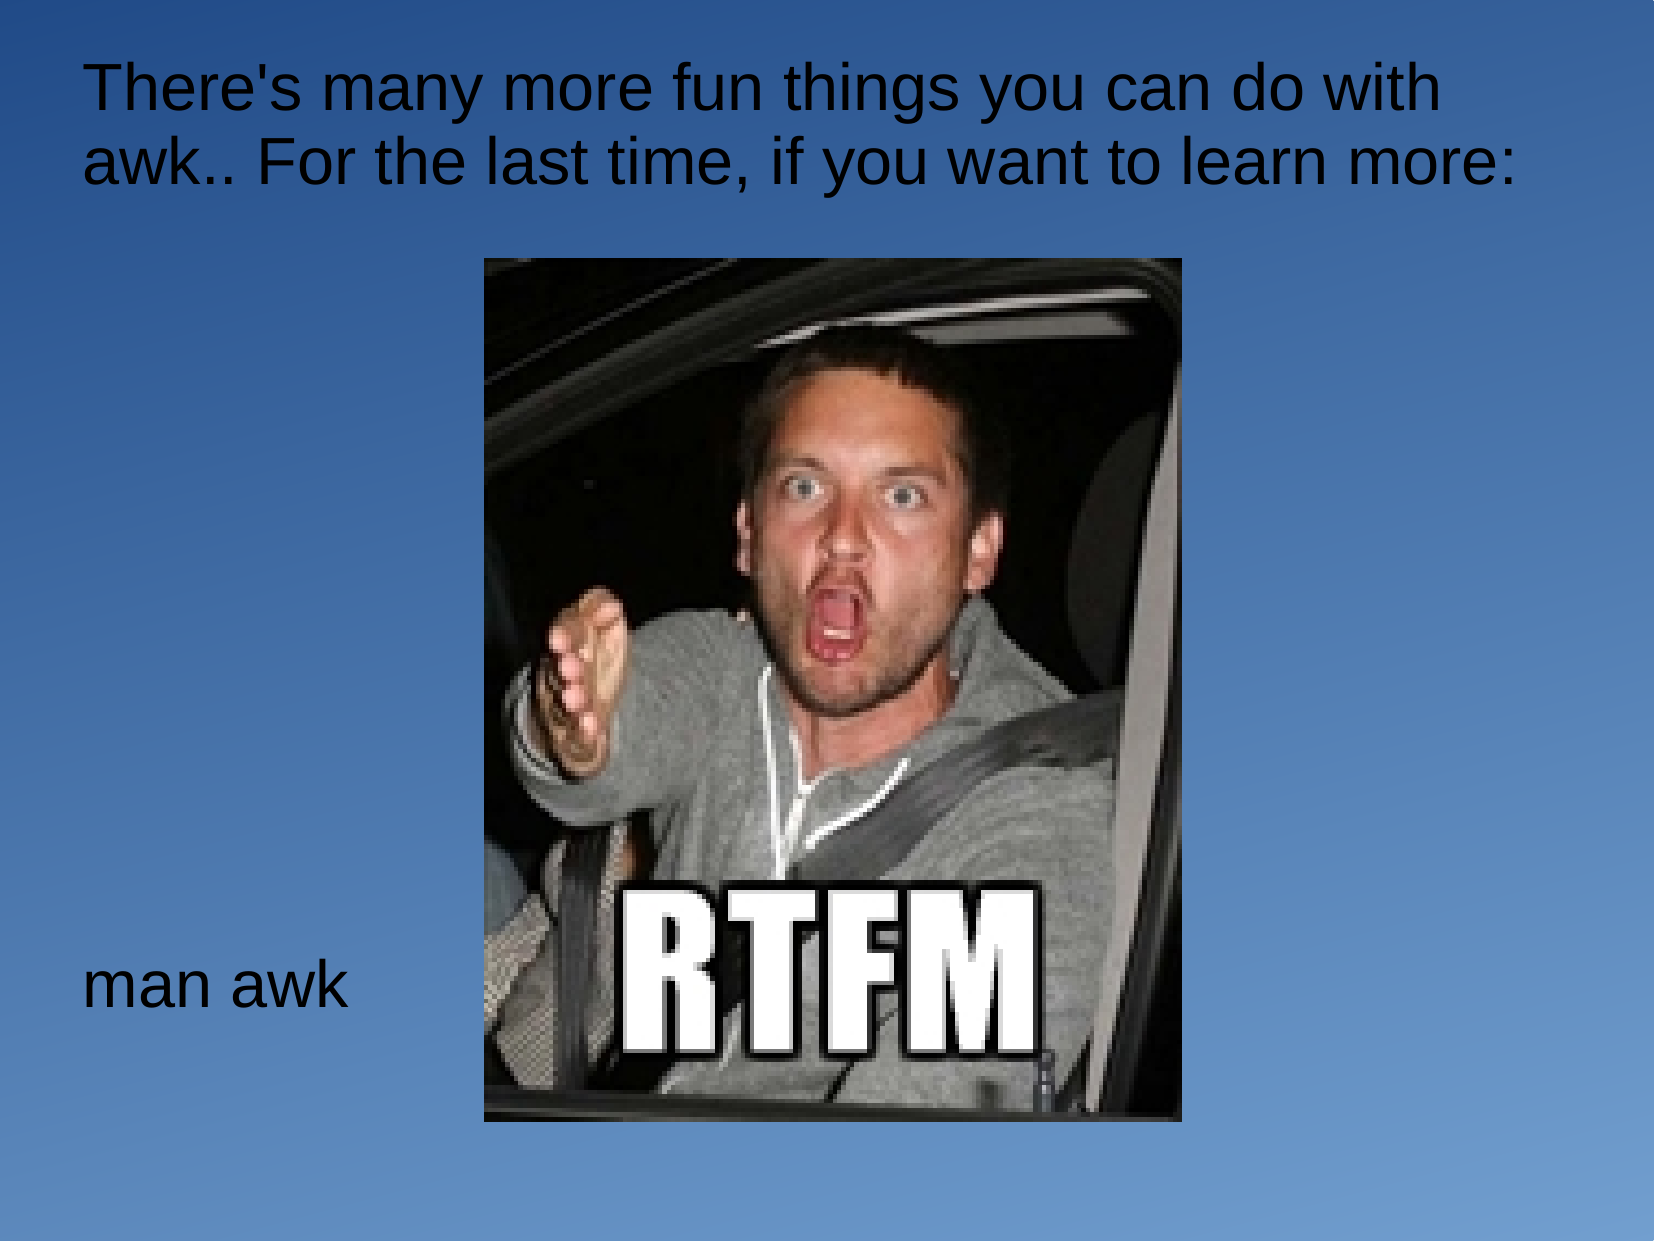

# There's many more fun things you can do with awk.. For the last time, if you want to learn more:
man awk